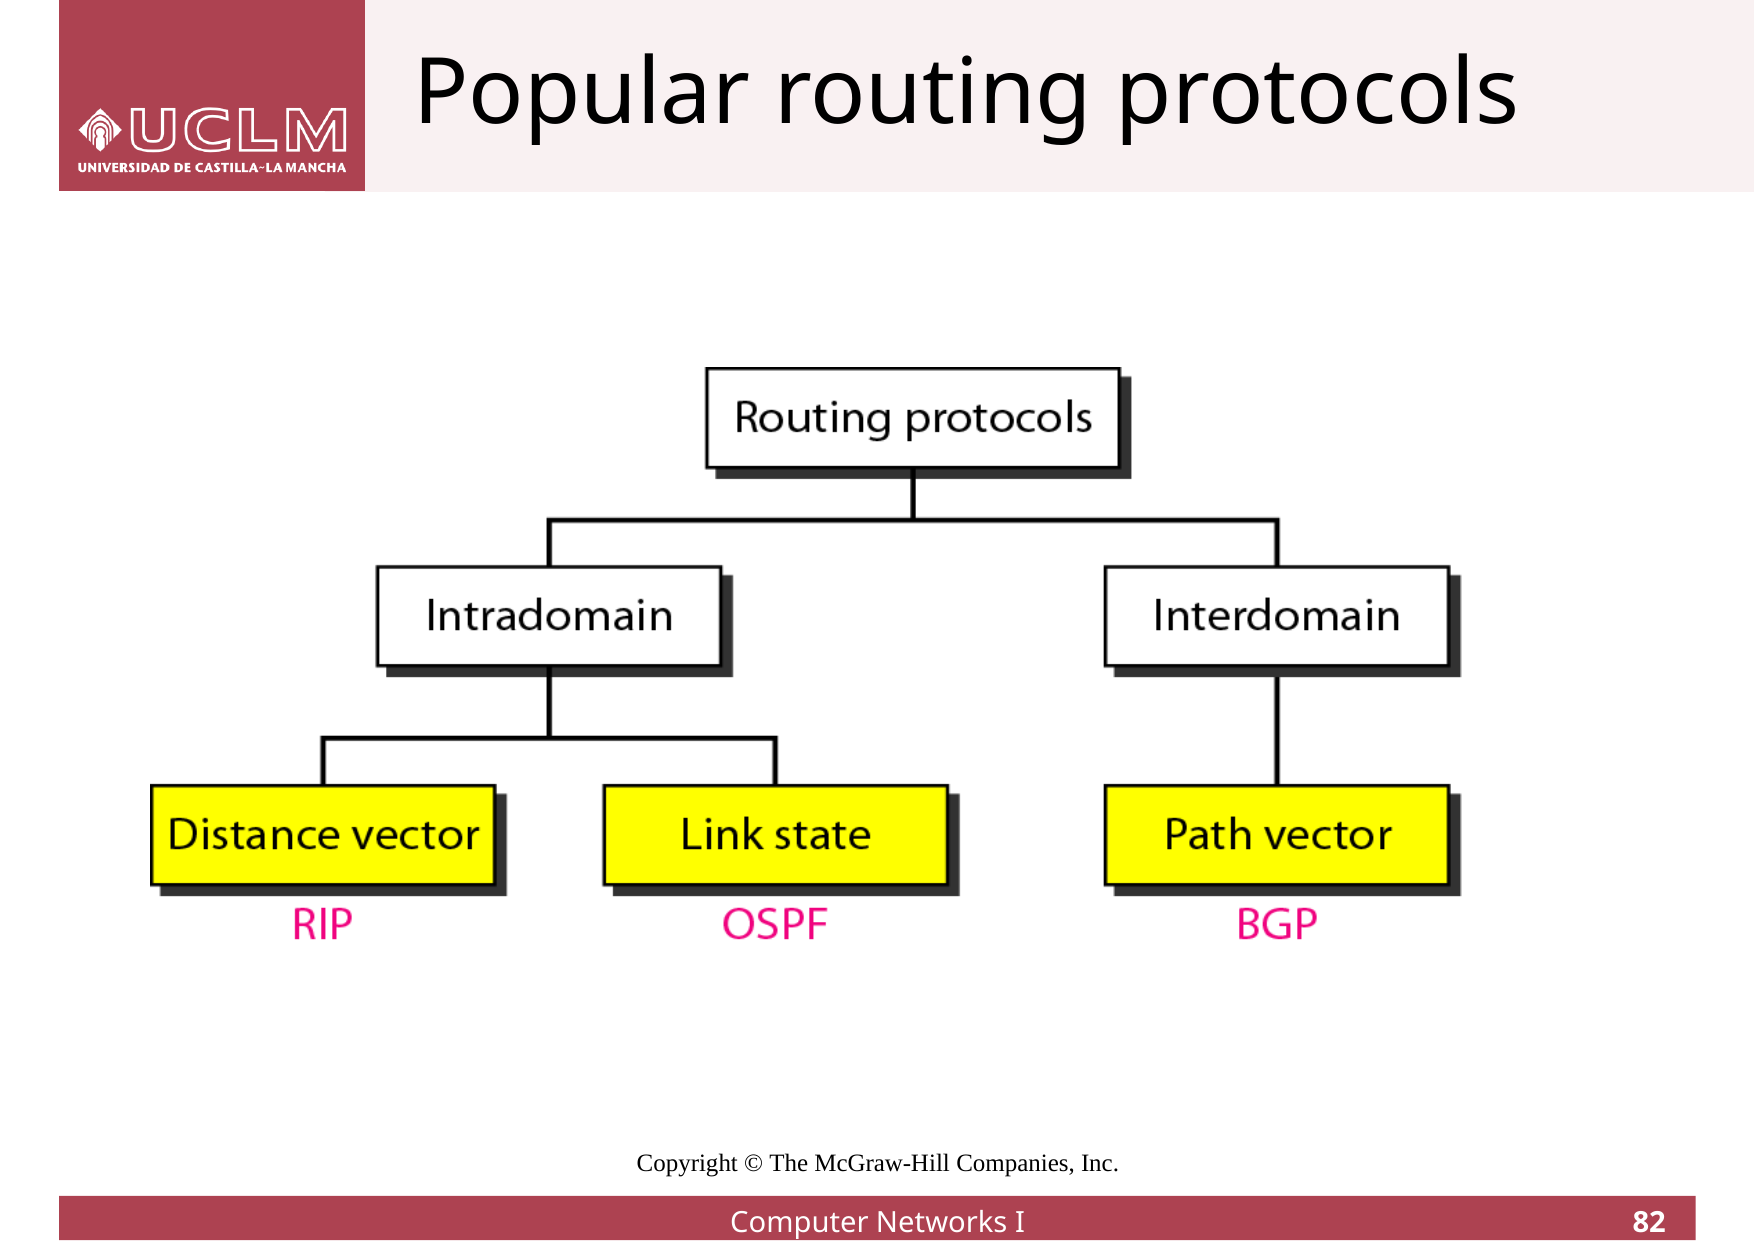

# Popular routing protocols
Copyright © The McGraw-Hill Companies, Inc.
Computer Networks I
82